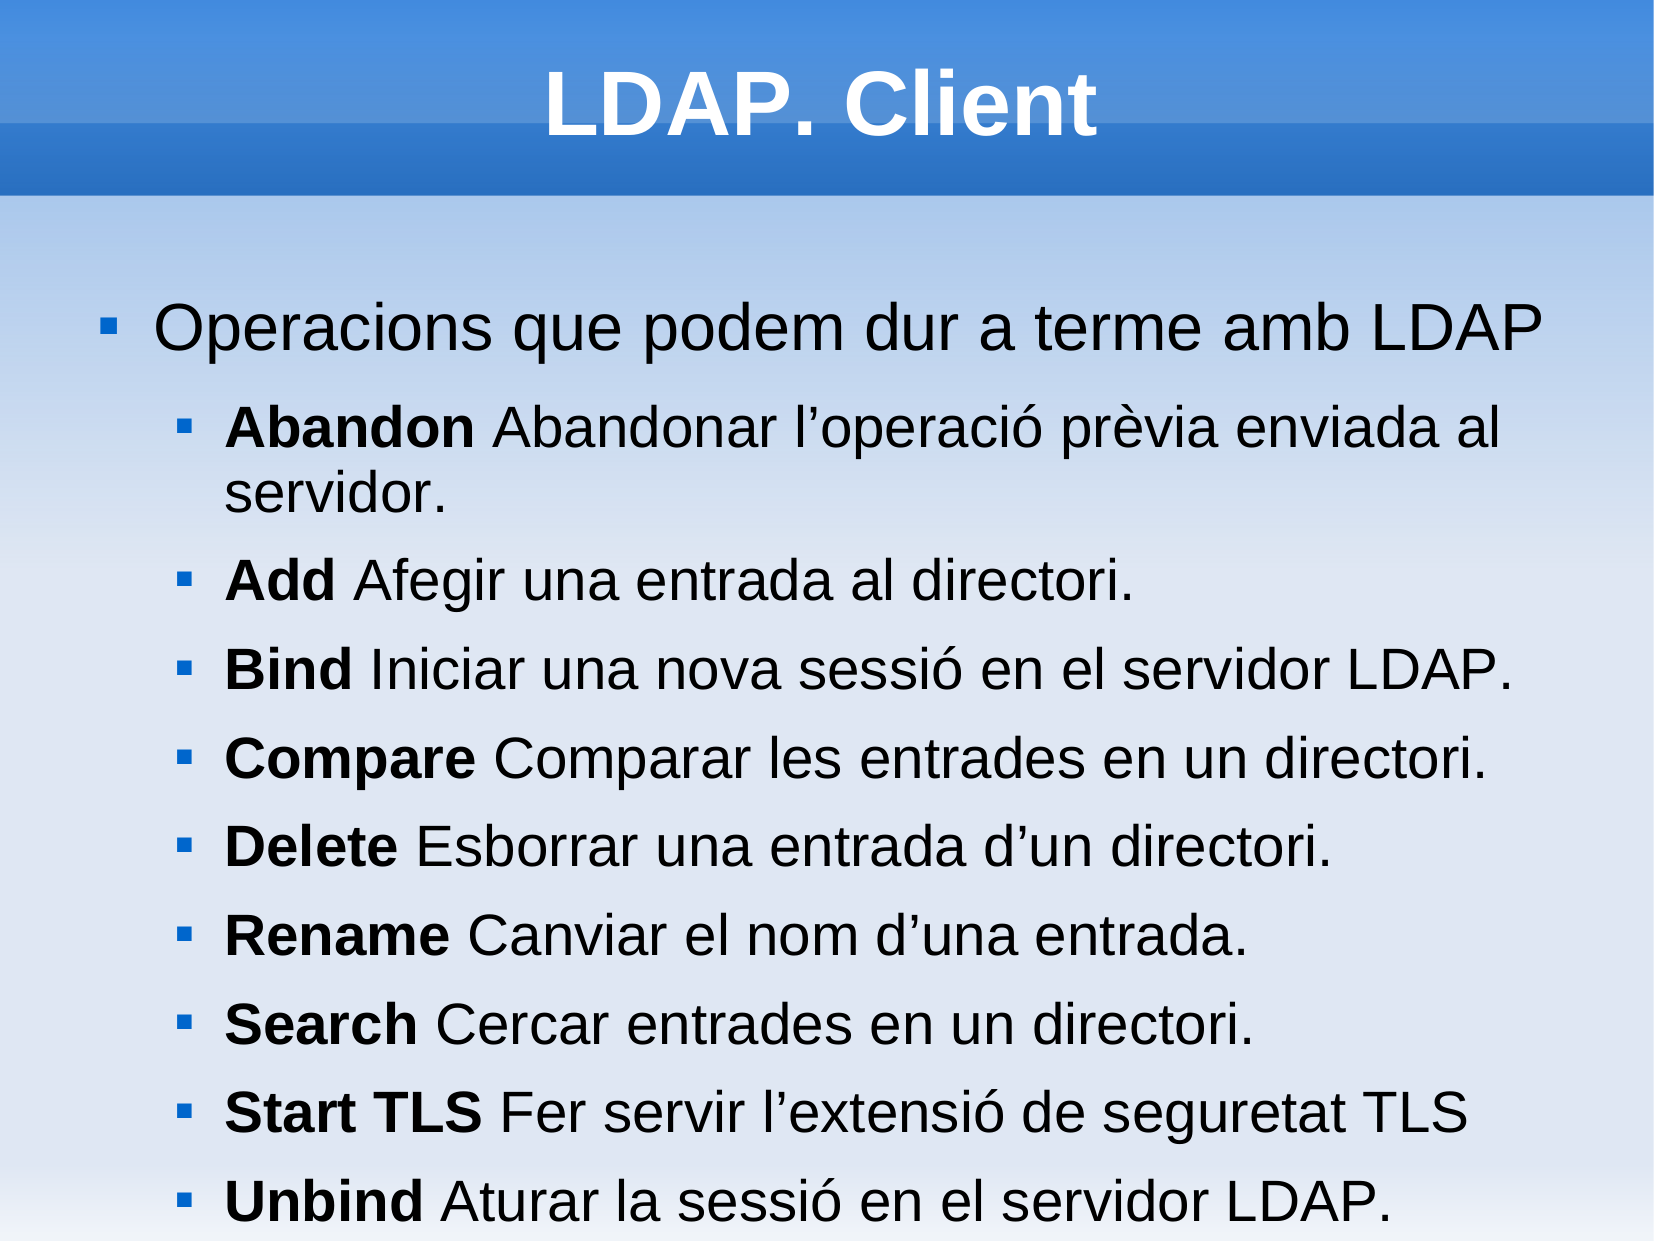

# LDAP. Client
Operacions que podem dur a terme amb LDAP
Abandon Abandonar l’operació prèvia enviada al servidor.
Add Afegir una entrada al directori.
Bind Iniciar una nova sessió en el servidor LDAP.
Compare Comparar les entrades en un directori.
Delete Esborrar una entrada d’un directori.
Rename Canviar el nom d’una entrada.
Search Cercar entrades en un directori.
Start TLS Fer servir l’extensió de seguretat TLS
Unbind Aturar la sessió en el servidor LDAP.